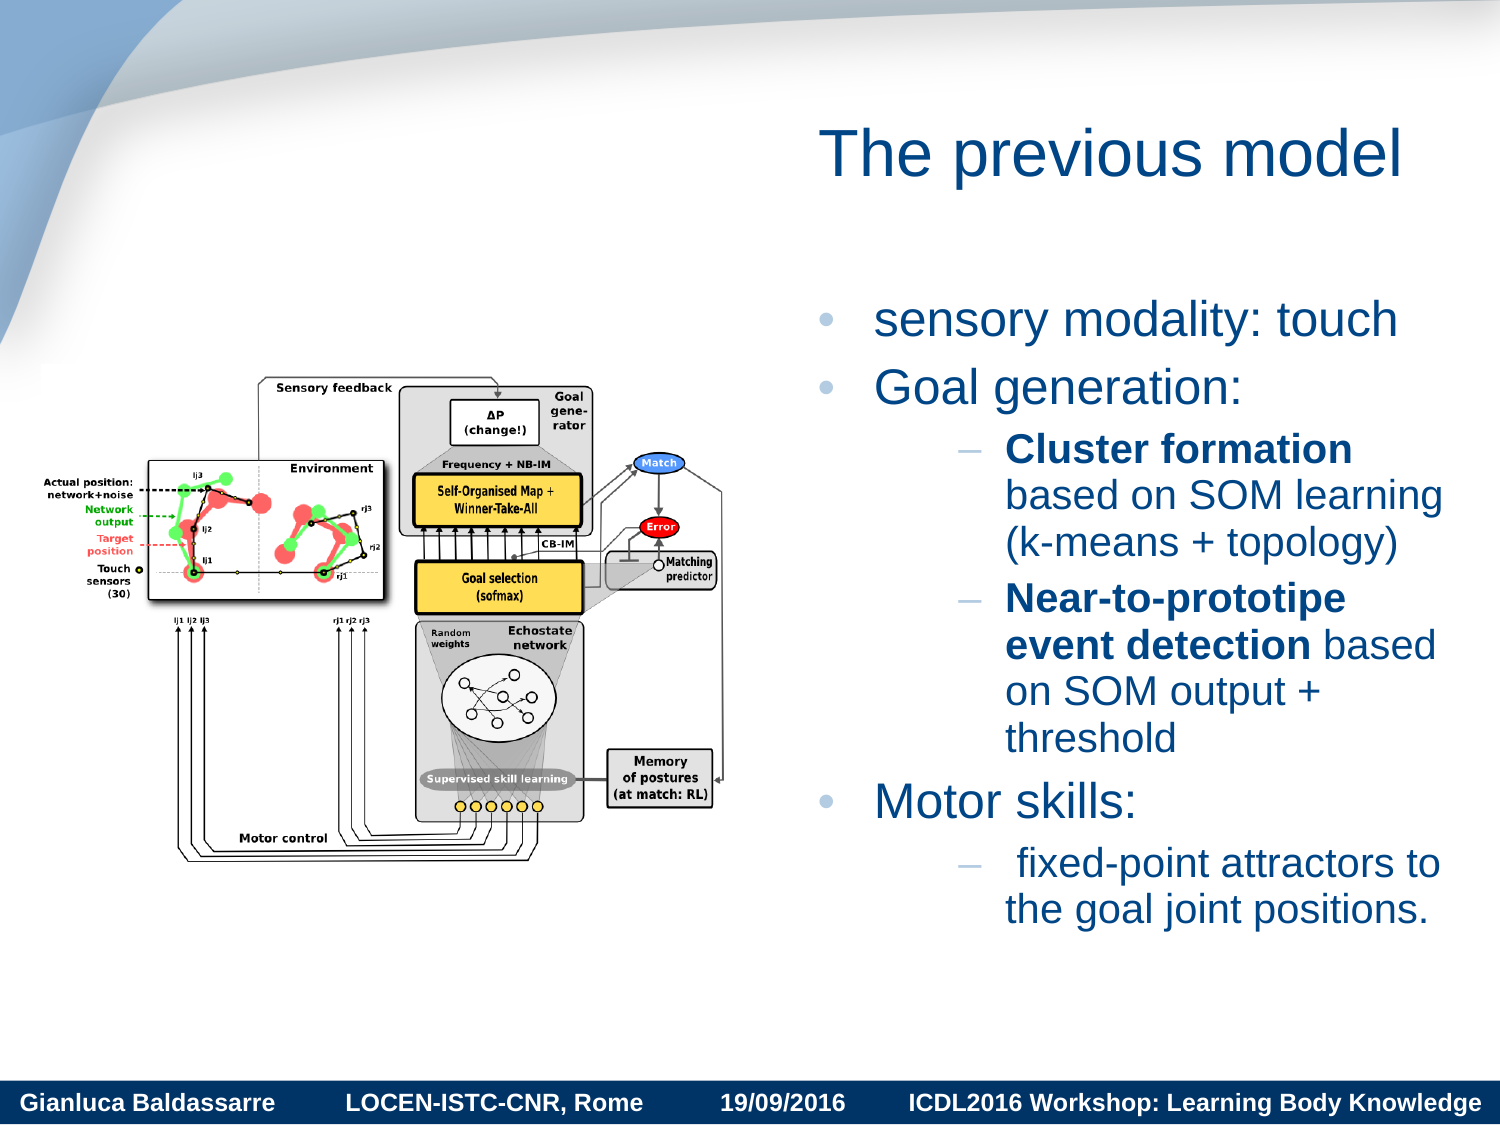

# The previous model
sensory modality: touch
Goal generation:
Cluster formation based on SOM learning (k-means + topology)
Near-to-prototipe event detection based on SOM output + threshold
Motor skills:
 fixed-point attractors to the goal joint positions.